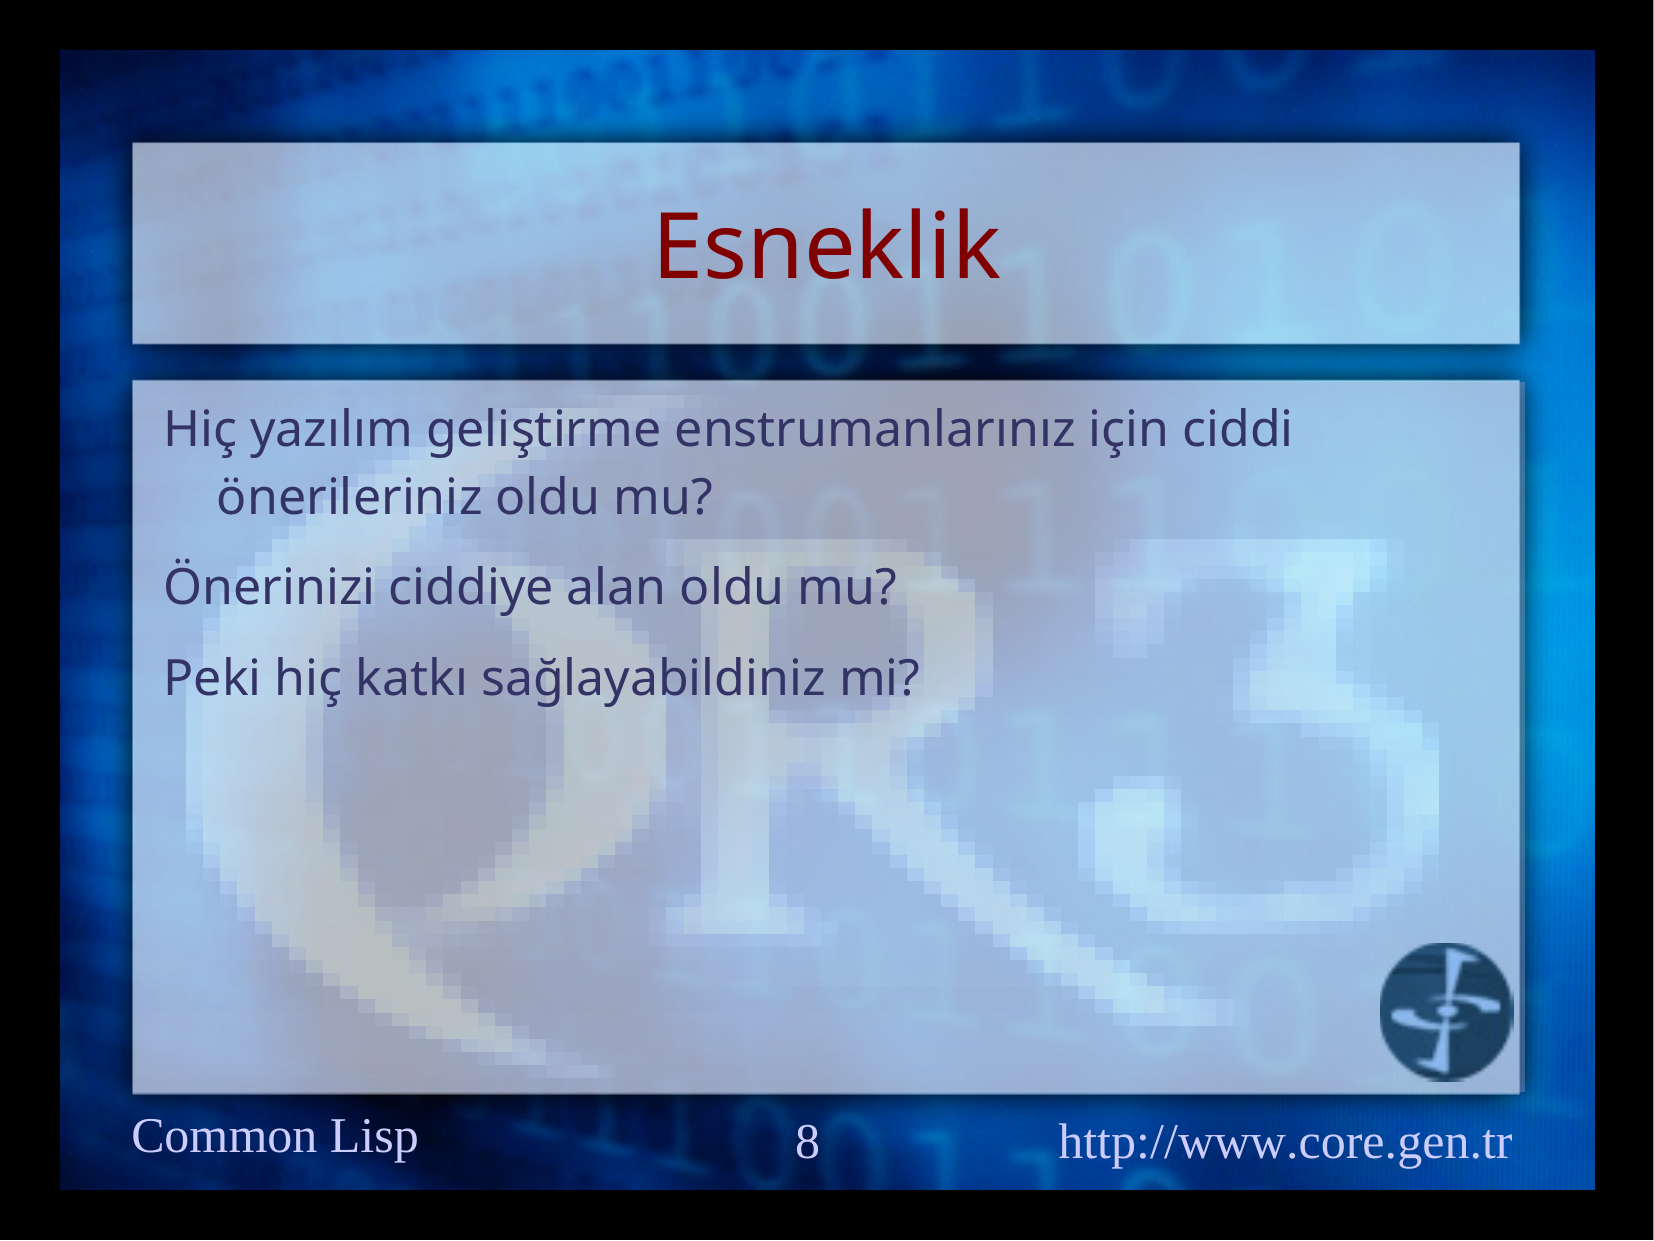

# Esneklik
Hiç yazılım geliştirme enstrumanlarınız için ciddi önerileriniz oldu mu?
Önerinizi ciddiye alan oldu mu?
Peki hiç katkı sağlayabildiniz mi?